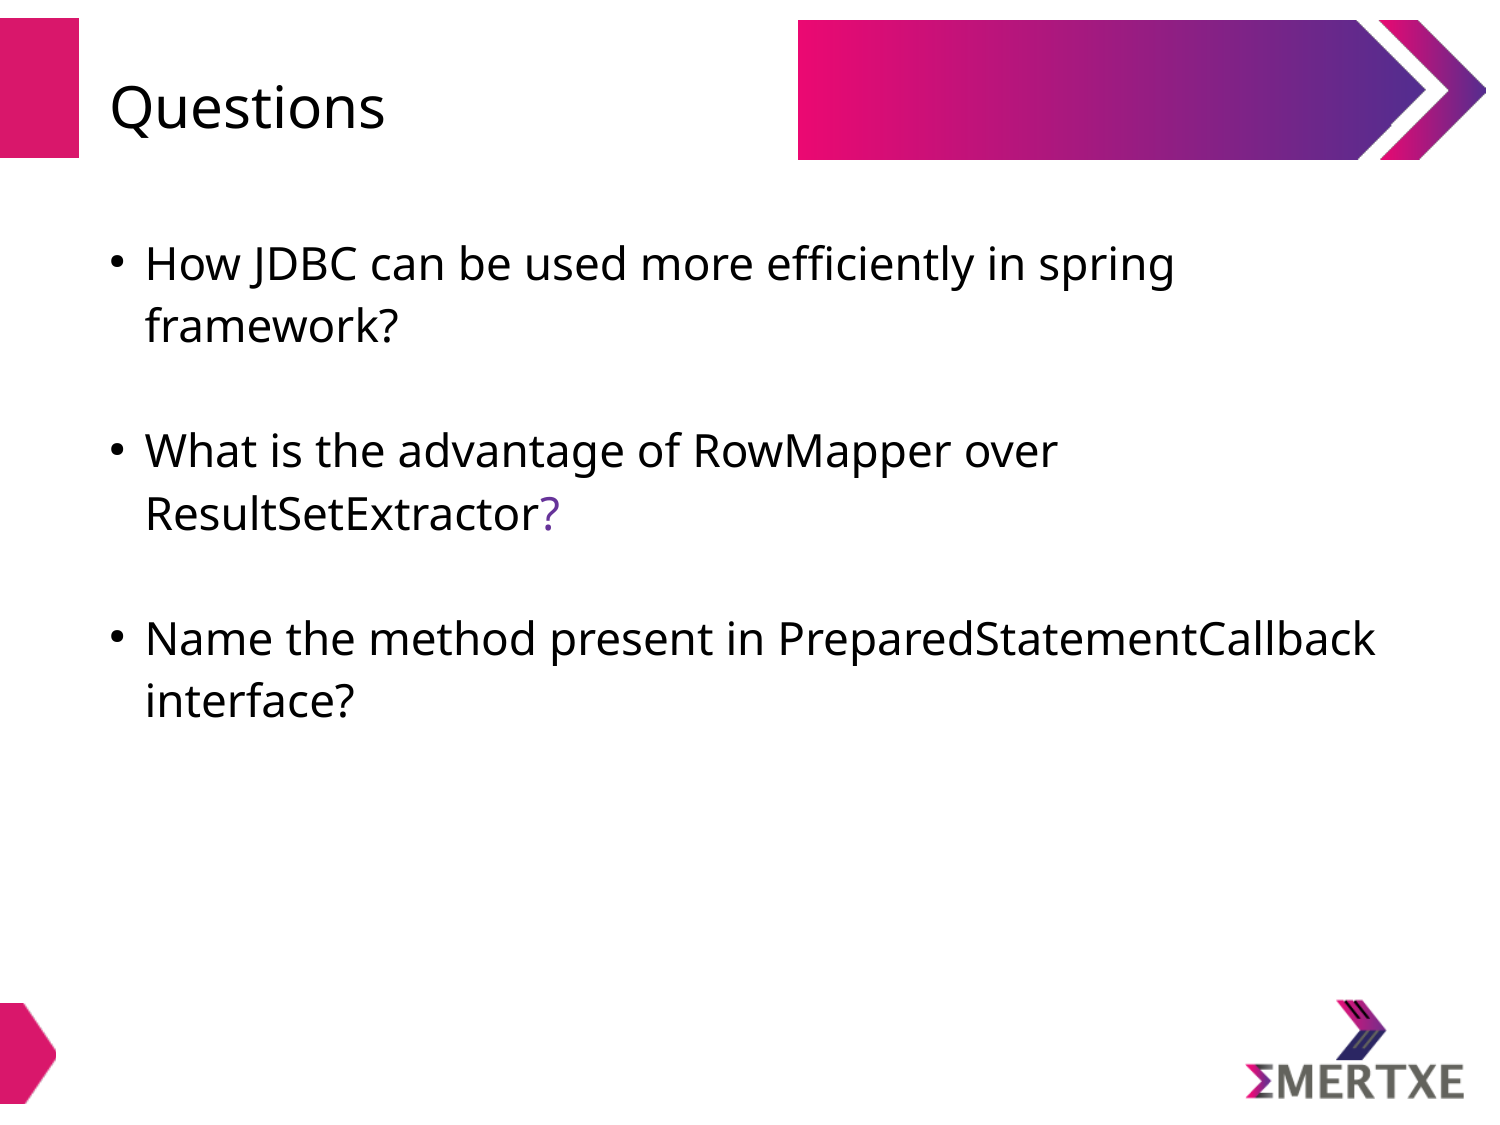

Questions
How JDBC can be used more efficiently in spring framework?
What is the advantage of RowMapper over ResultSetExtractor?
Name the method present in PreparedStatementCallback interface?